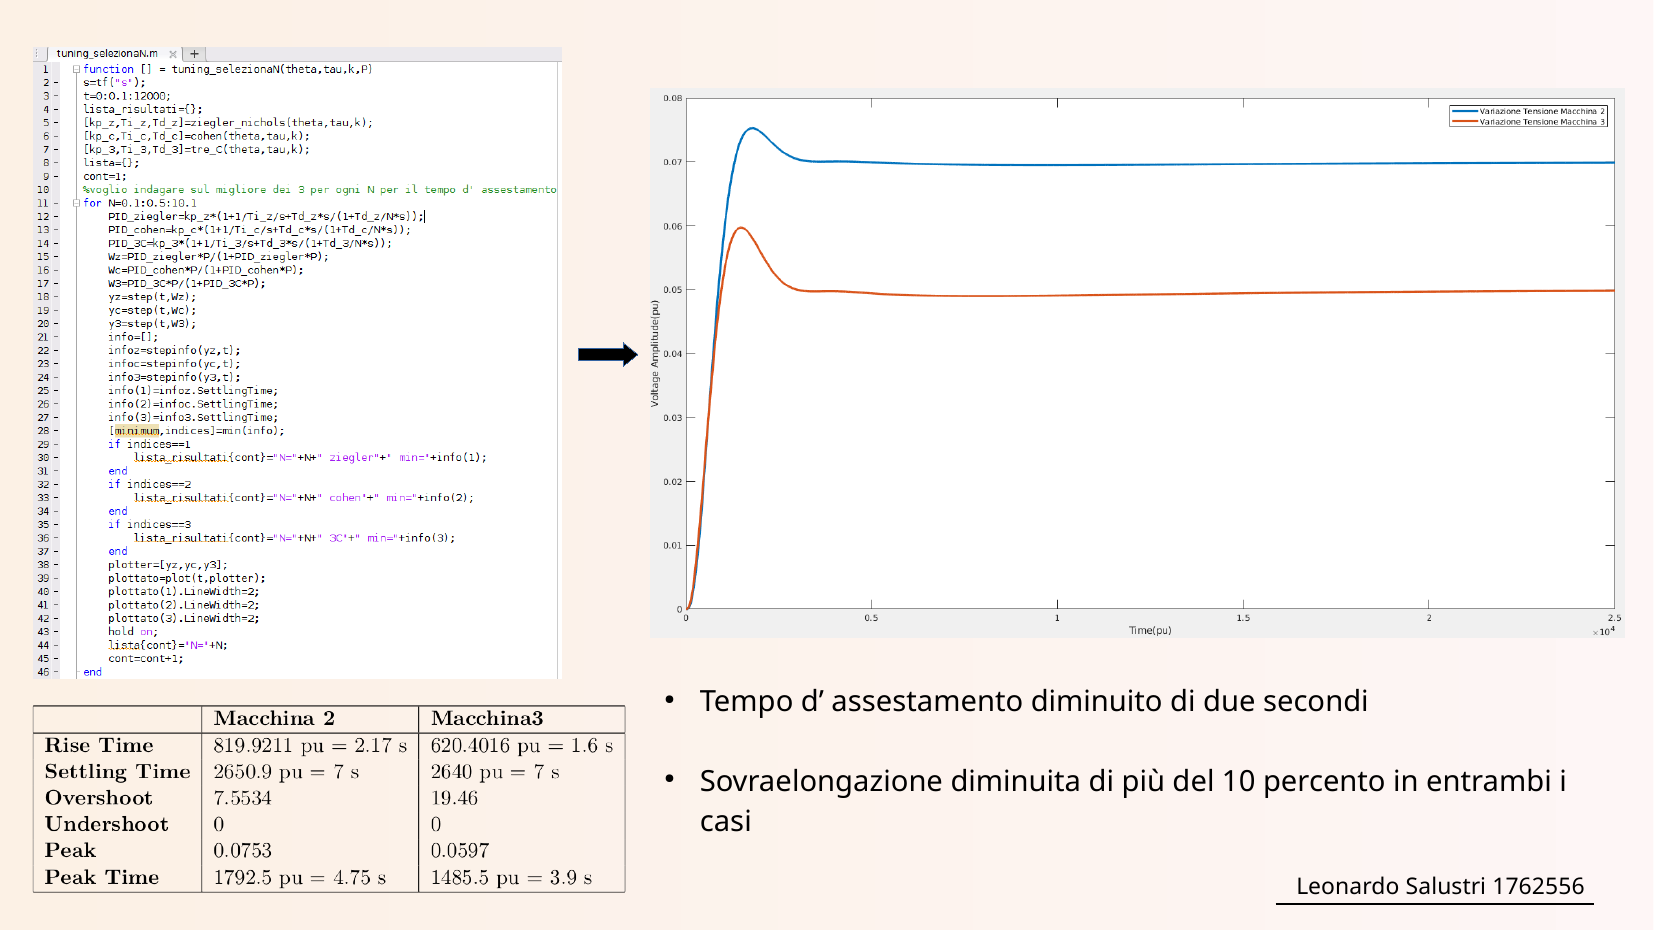

Tempo d’ assestamento diminuito di due secondi
Sovraelongazione diminuita di più del 10 percento in entrambi i casi
Leonardo Salustri 1762556